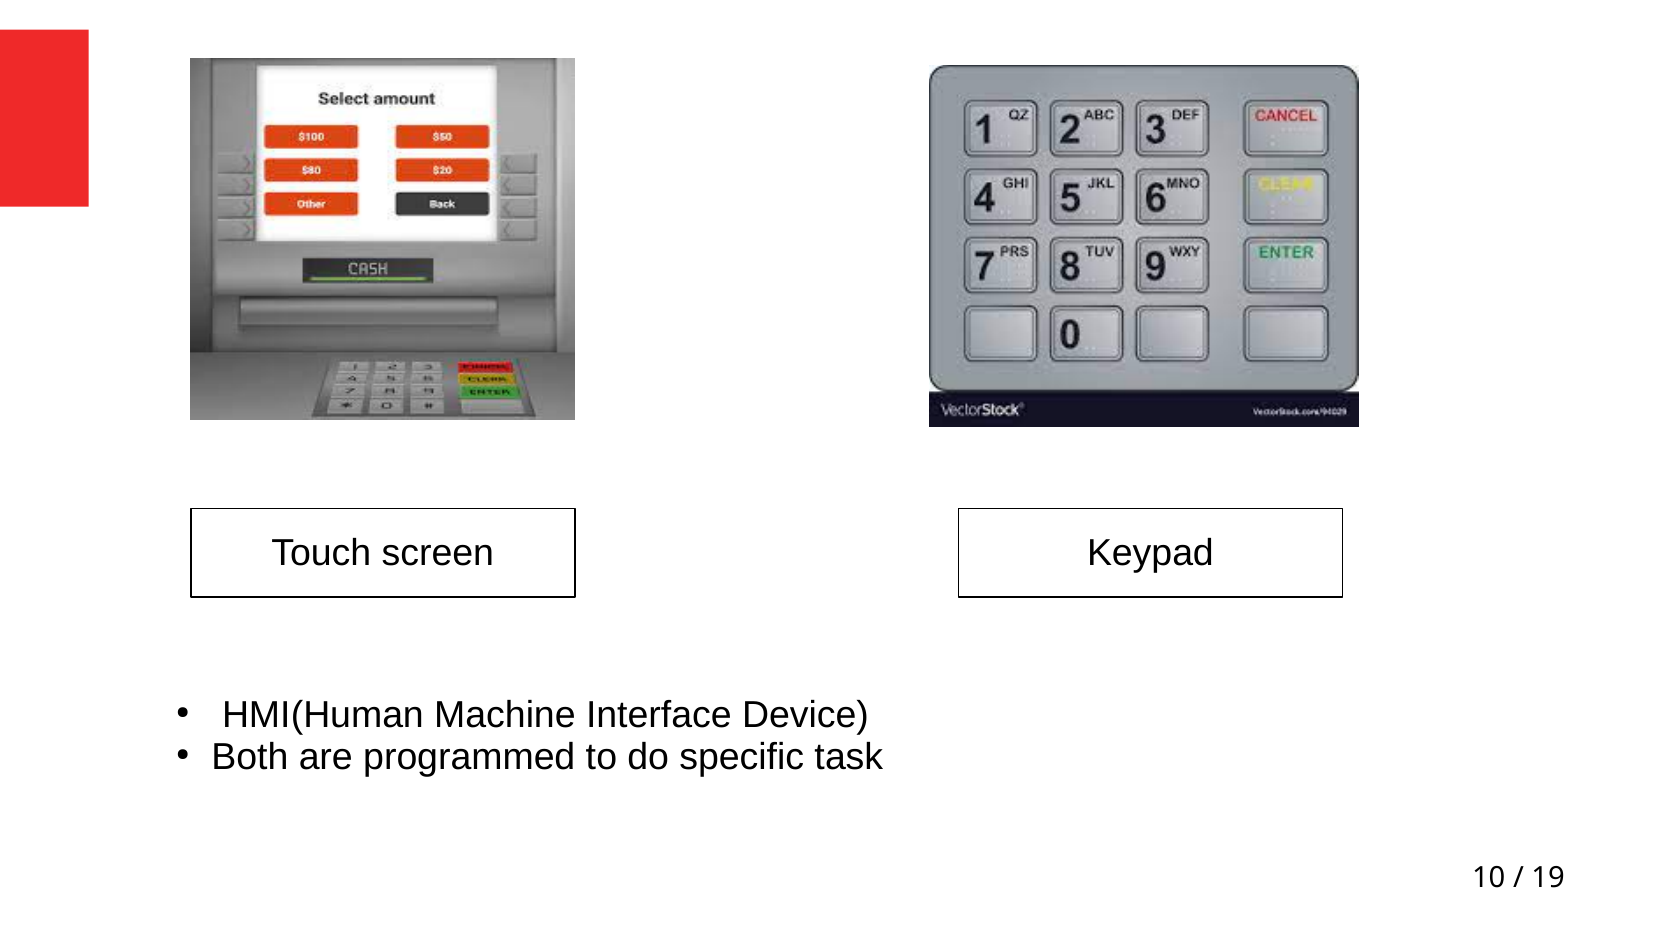

Touch screen
Keypad
 HMI(Human Machine Interface Device)
Both are programmed to do specific task
10